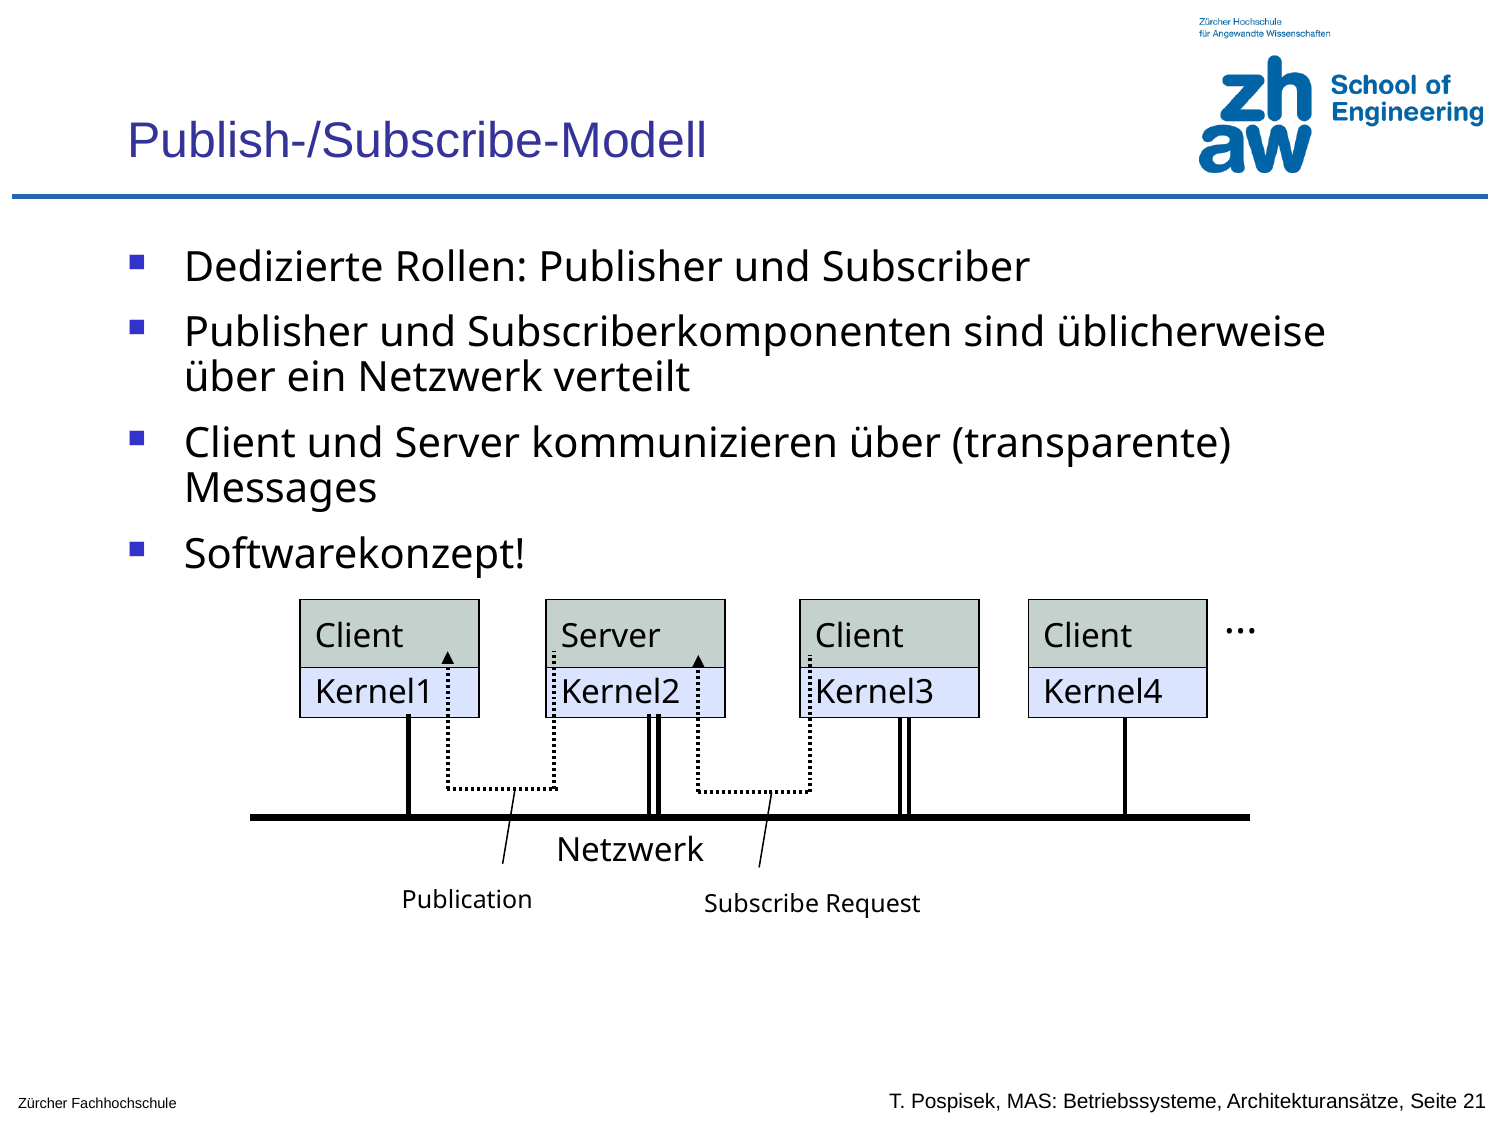

# Publish-/Subscribe-Modell
Dedizierte Rollen: Publisher und Subscriber
Publisher und Subscriberkomponenten sind üblicherweise über ein Netzwerk verteilt
Client und Server kommunizieren über (transparente) Messages
Softwarekonzept!
...
Client
Server
Client
Client
Kernel1
Kernel2
Kernel3
Kernel4
Netzwerk
Publication
Subscribe Request